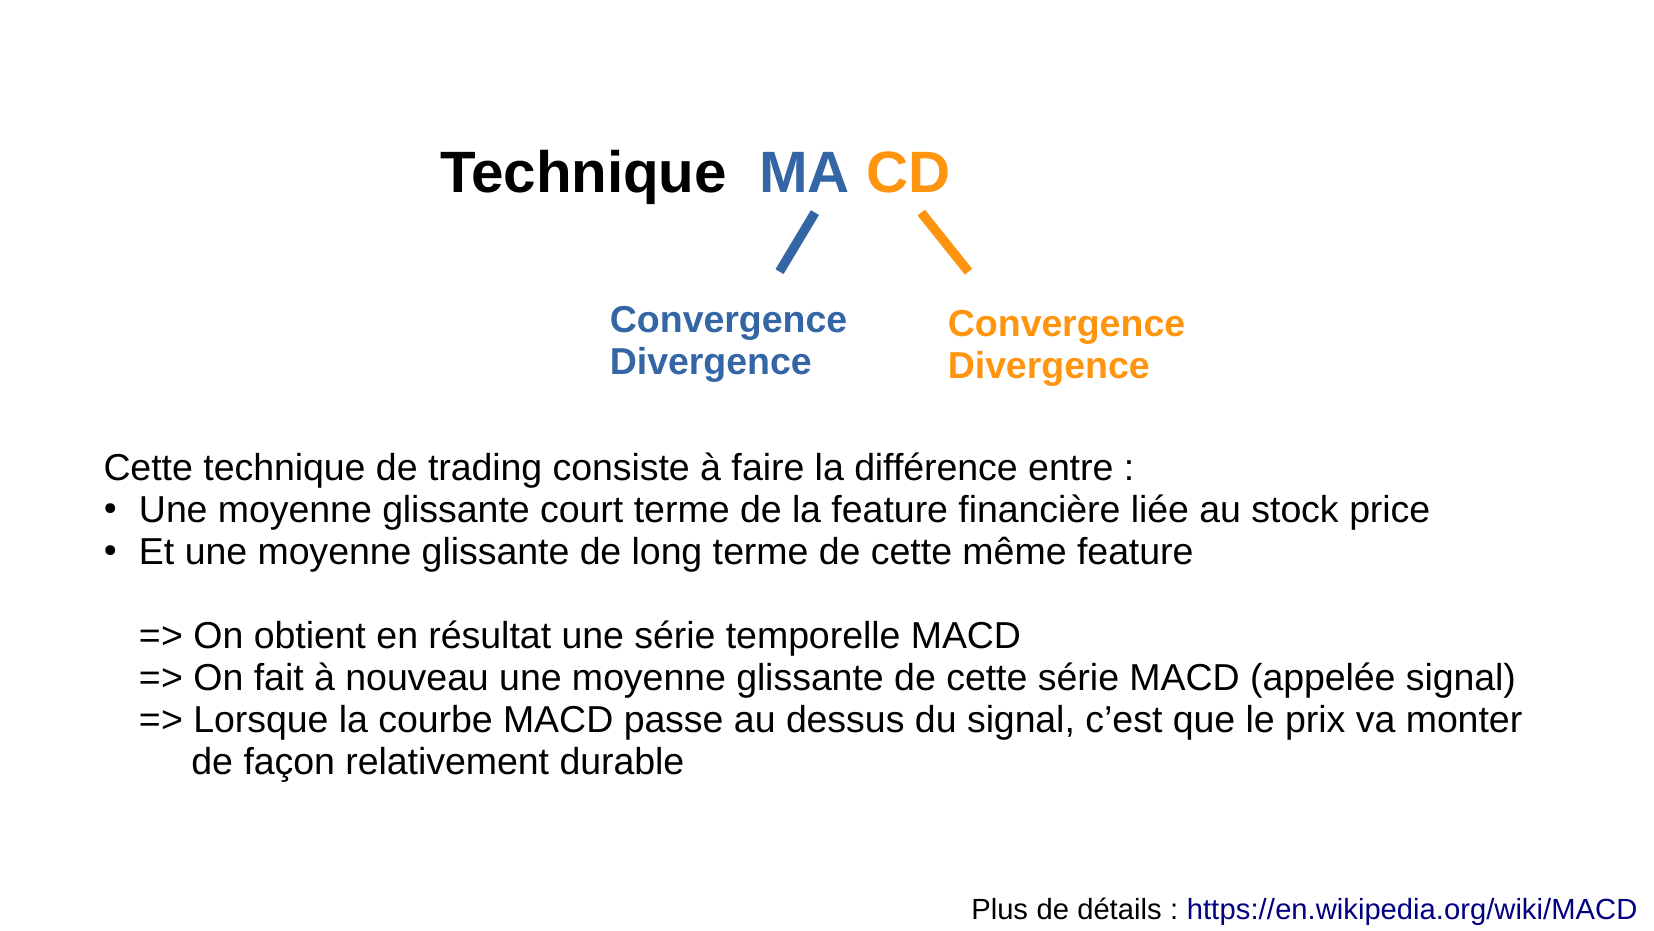

Technique MA CD
Convergence
Divergence
Convergence
Divergence
Cette technique de trading consiste à faire la différence entre :
Une moyenne glissante court terme de la feature financière liée au stock price
Et une moyenne glissante de long terme de cette même feature
=> On obtient en résultat une série temporelle MACD
=> On fait à nouveau une moyenne glissante de cette série MACD (appelée signal)
=> Lorsque la courbe MACD passe au dessus du signal, c’est que le prix va monter
 de façon relativement durable
Plus de détails : https://en.wikipedia.org/wiki/MACD